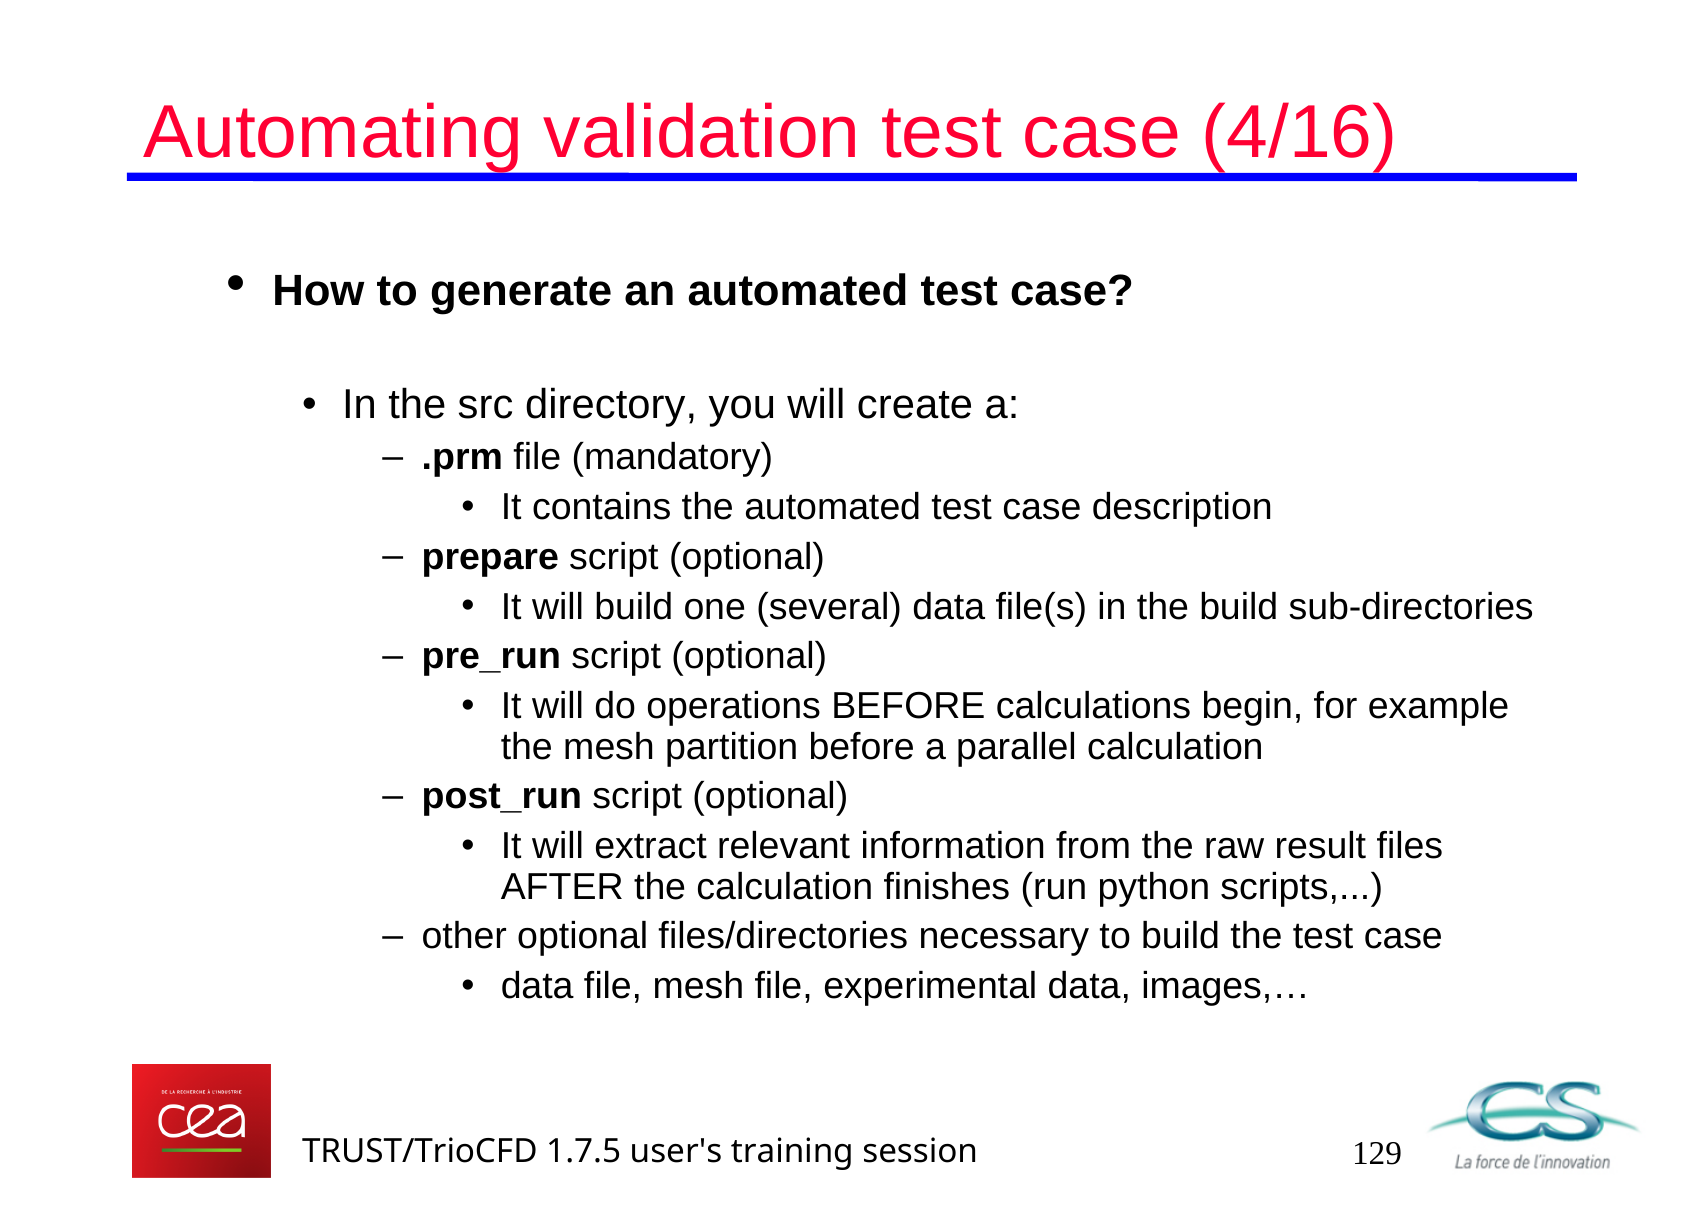

# Automating validation test case (4/16)
How to generate an automated test case?
In the src directory, you will create a:
.prm file (mandatory)
It contains the automated test case description
prepare script (optional)
It will build one (several) data file(s) in the build sub-directories
pre_run script (optional)
It will do operations BEFORE calculations begin, for example the mesh partition before a parallel calculation
post_run script (optional)
It will extract relevant information from the raw result files AFTER the calculation finishes (run python scripts,...)
other optional files/directories necessary to build the test case
data file, mesh file, experimental data, images,…
TRUST/TrioCFD 1.7.5 user's training session
129